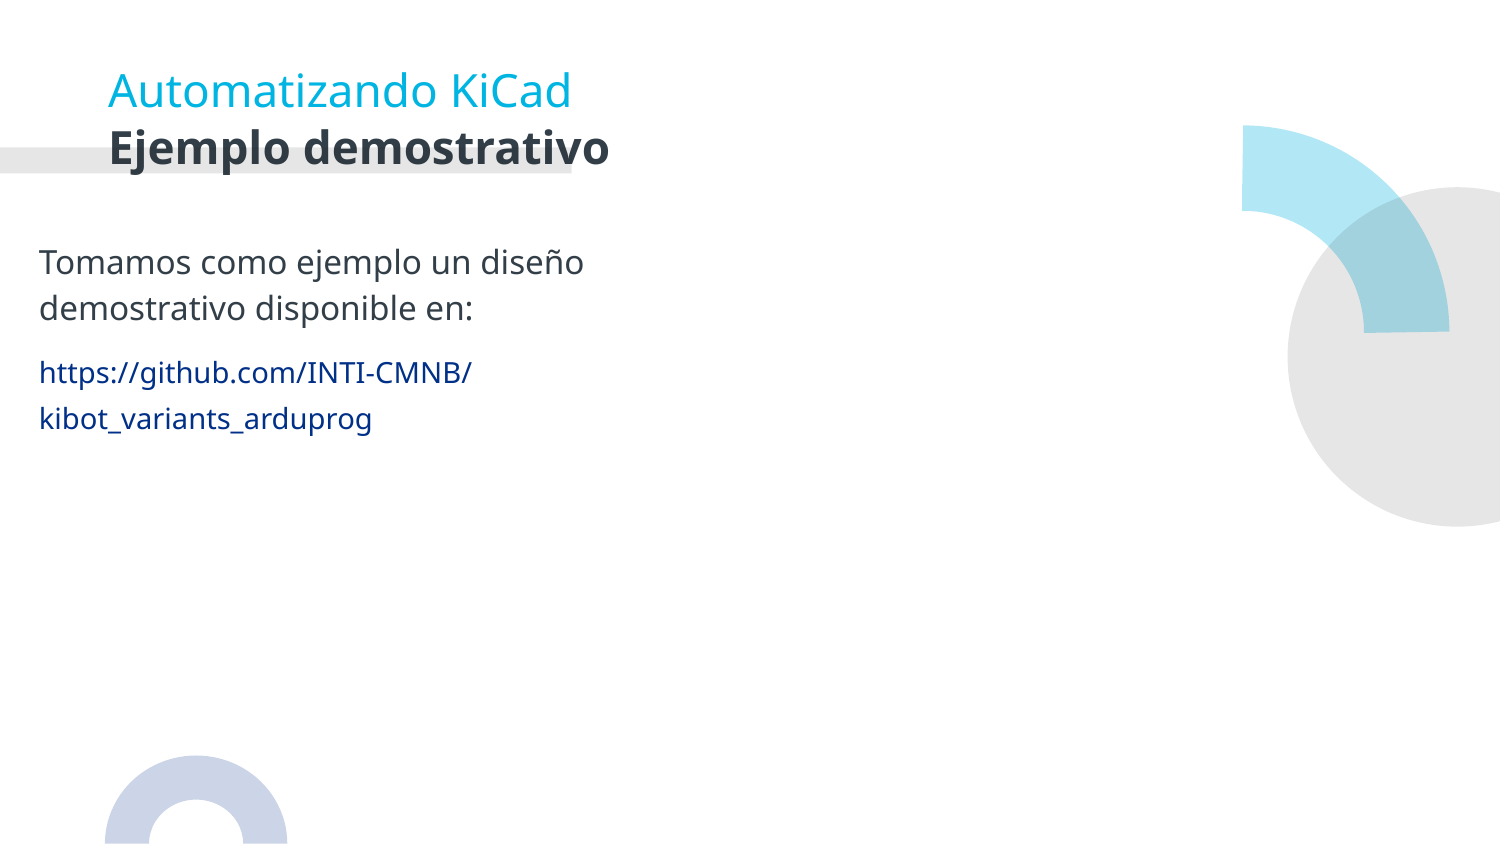

Automatizando KiCad
Ejemplo demostrativo
Tomamos como ejemplo un diseño demostrativo disponible en:
https://github.com/INTI-CMNB/kibot_variants_arduprog